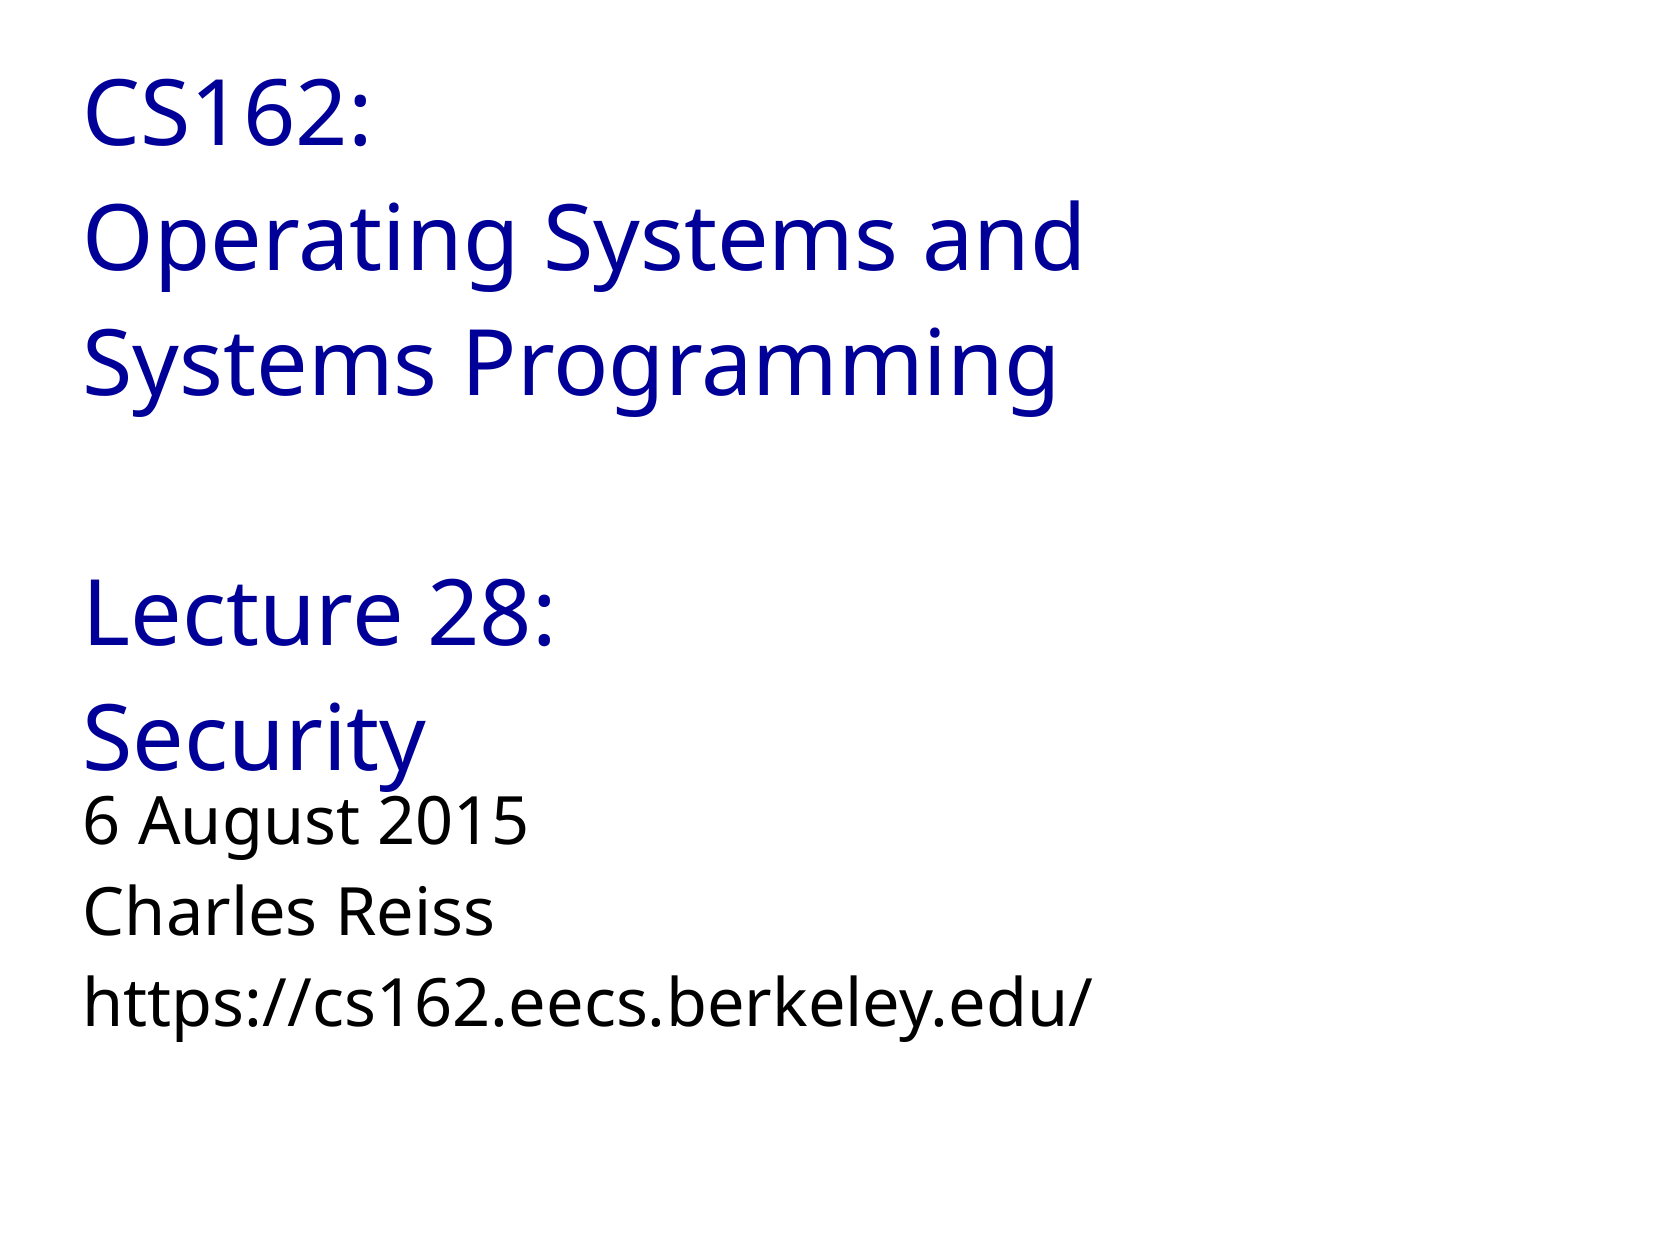

# CS162: Operating Systems and Systems Programming Lecture 28: Security
6 August 2015
Charles Reiss
https://cs162.eecs.berkeley.edu/